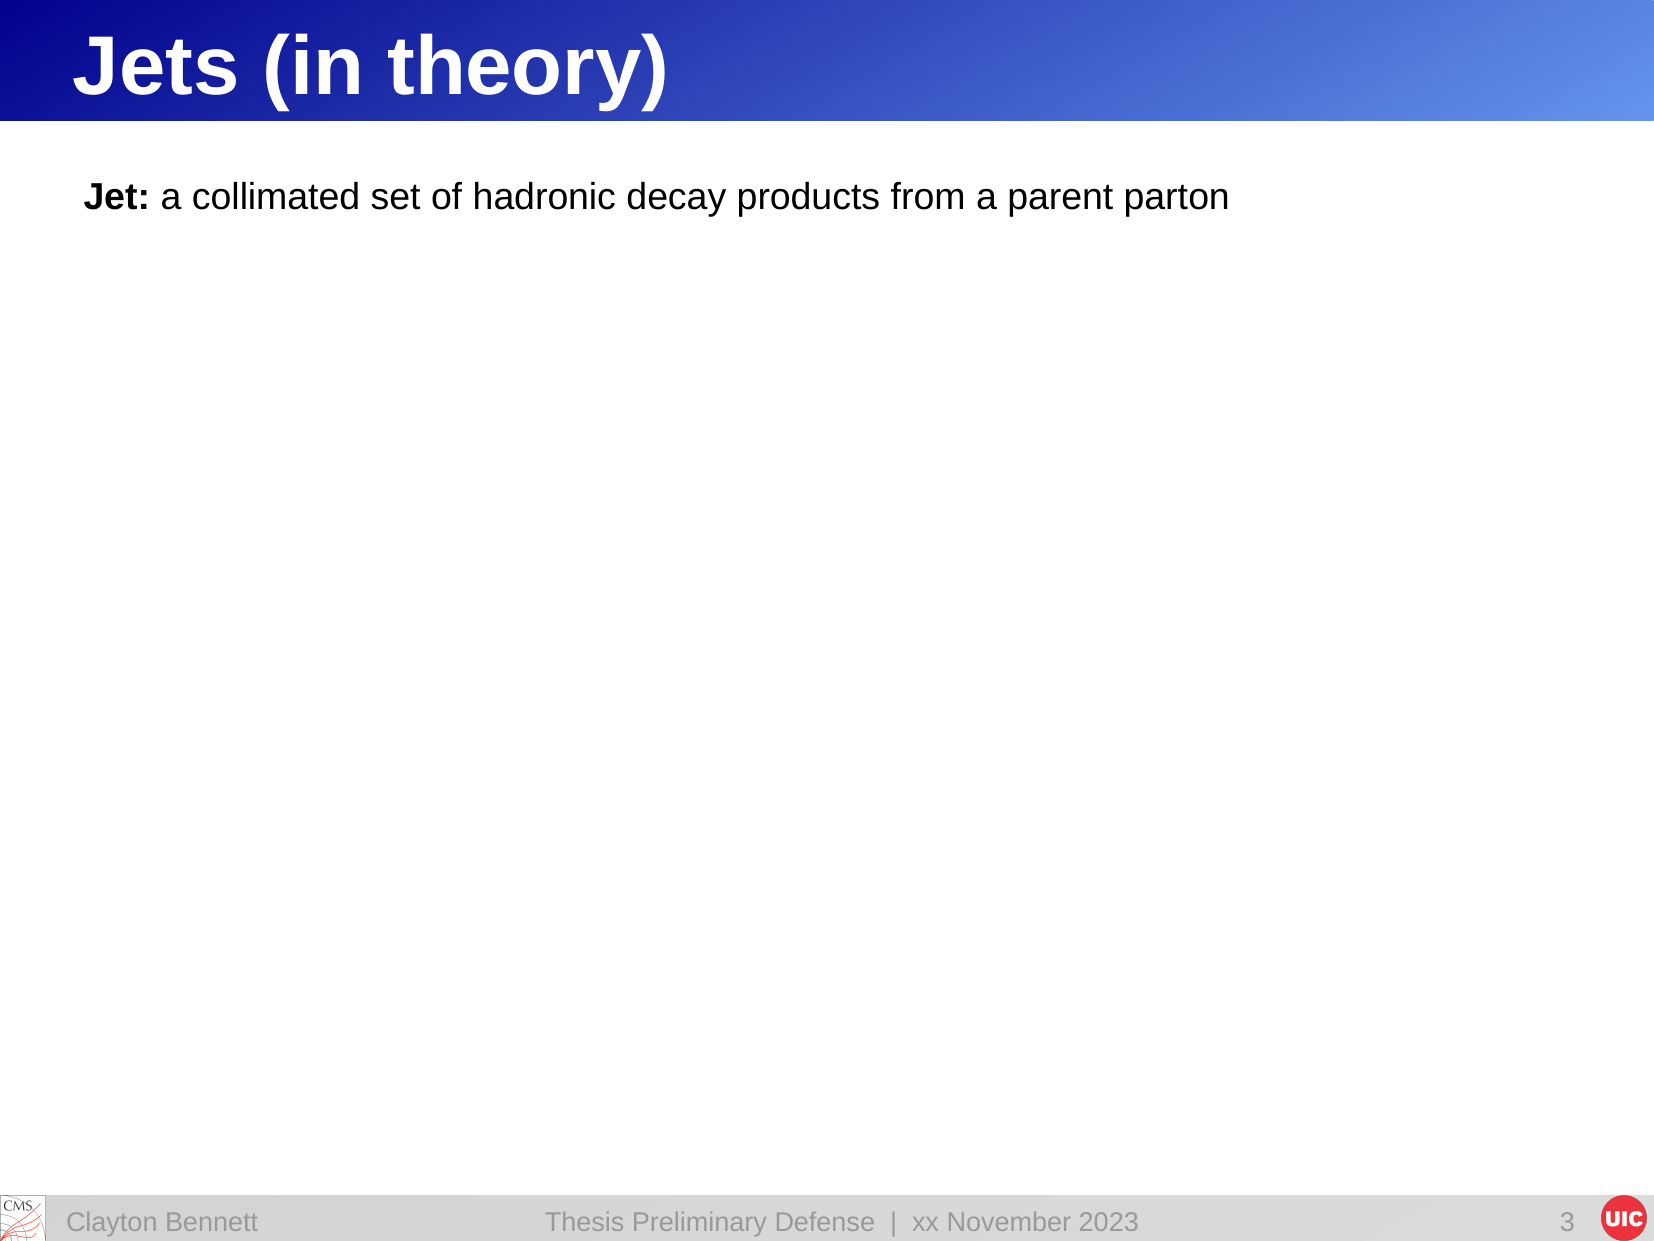

Jets (in theory)
Jet: a collimated set of hadronic decay products from a parent parton
Clayton Bennett
Thesis Preliminary Defense | xx November 2023